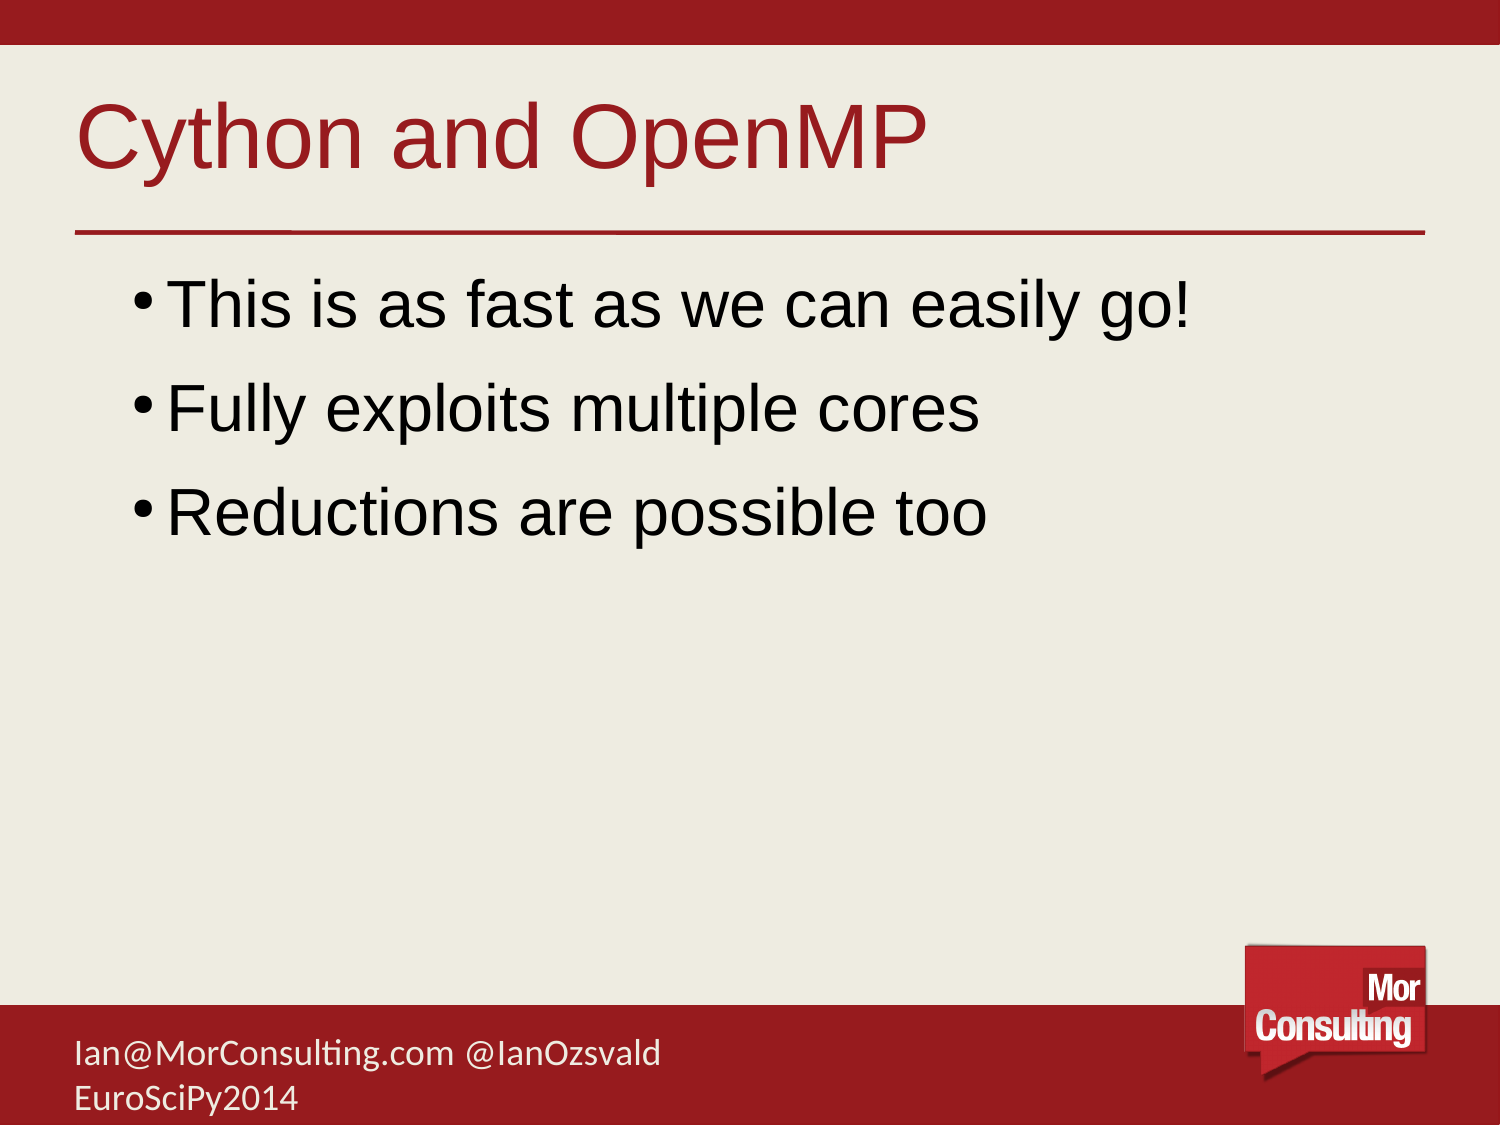

# Cython and OpenMP
This is as fast as we can easily go!
Fully exploits multiple cores
Reductions are possible too